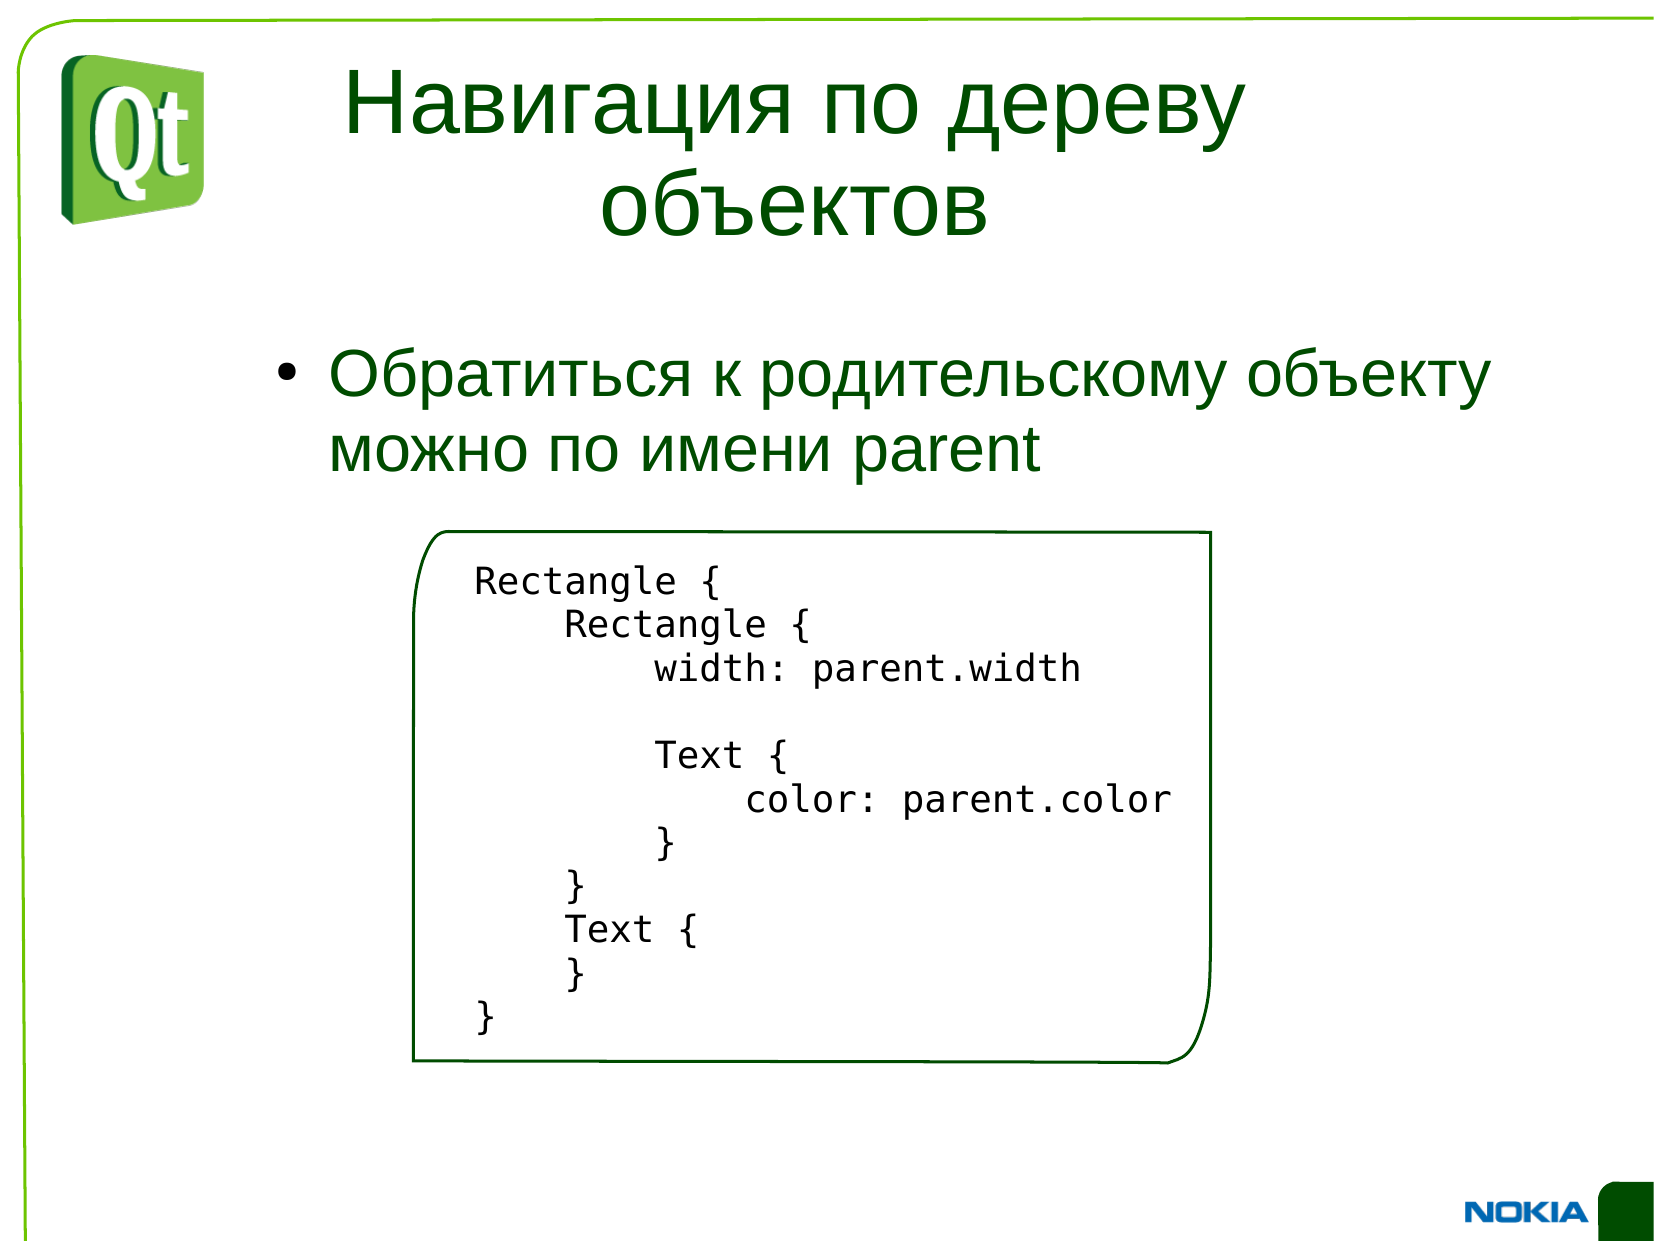

# Навигация по дереву объектов
Обратиться к родительскому объекту можно по имени parent
Rectangle {
 Rectangle {
 width: parent.width
 Text {
 color: parent.color
 }
 }
 Text {
 }
}